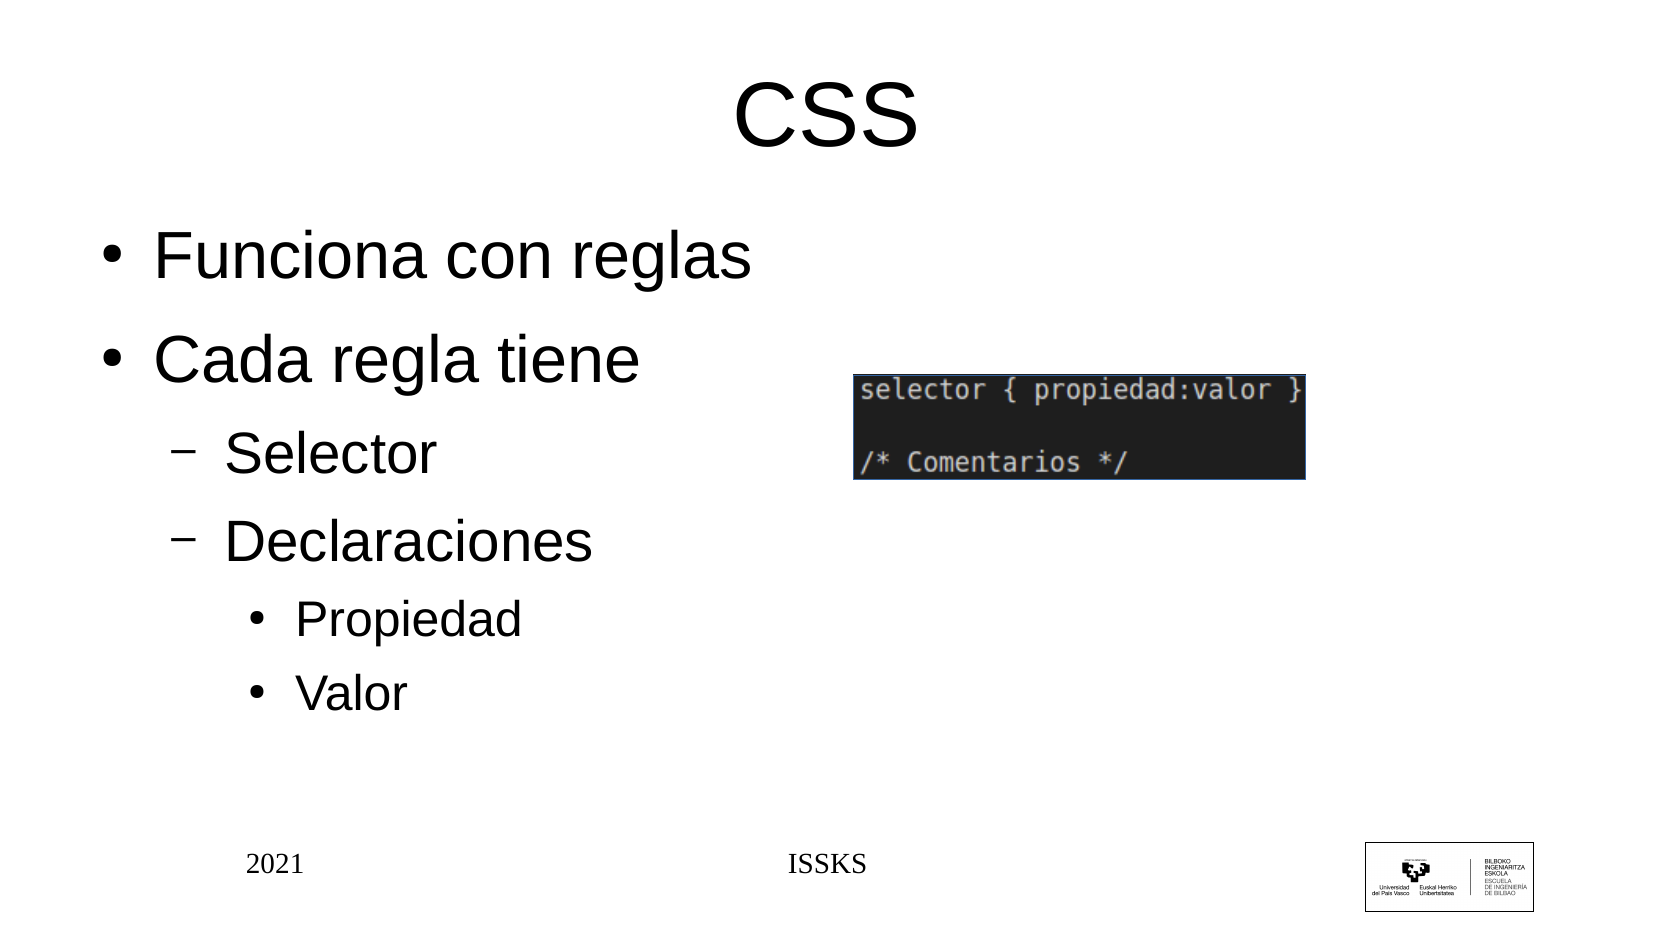

# CSS
Funciona con reglas
Cada regla tiene
Selector
Declaraciones
Propiedad
Valor